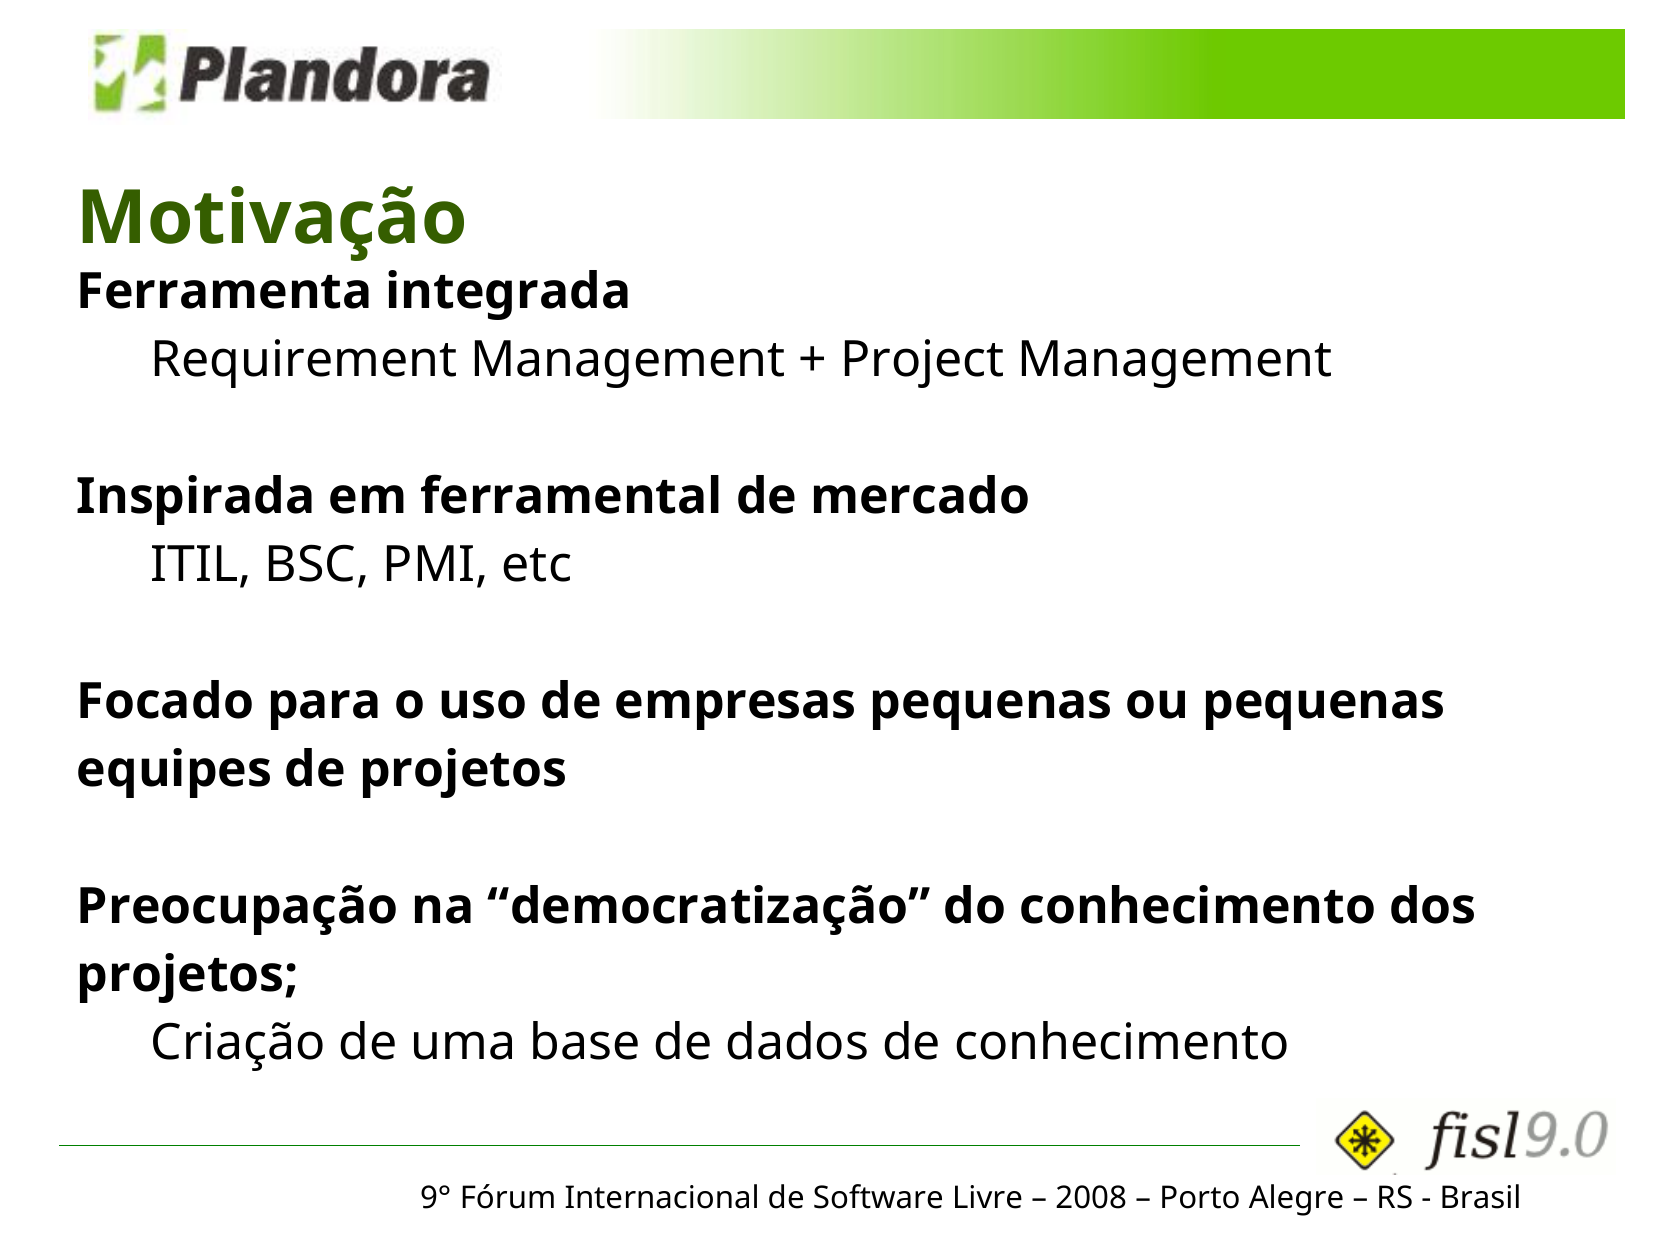

# Motivação
Ferramenta integrada
	Requirement Management + Project Management
Inspirada em ferramental de mercado
	ITIL, BSC, PMI, etc
Focado para o uso de empresas pequenas ou pequenas equipes de projetos
Preocupação na “democratização” do conhecimento dos projetos;
	Criação de uma base de dados de conhecimento